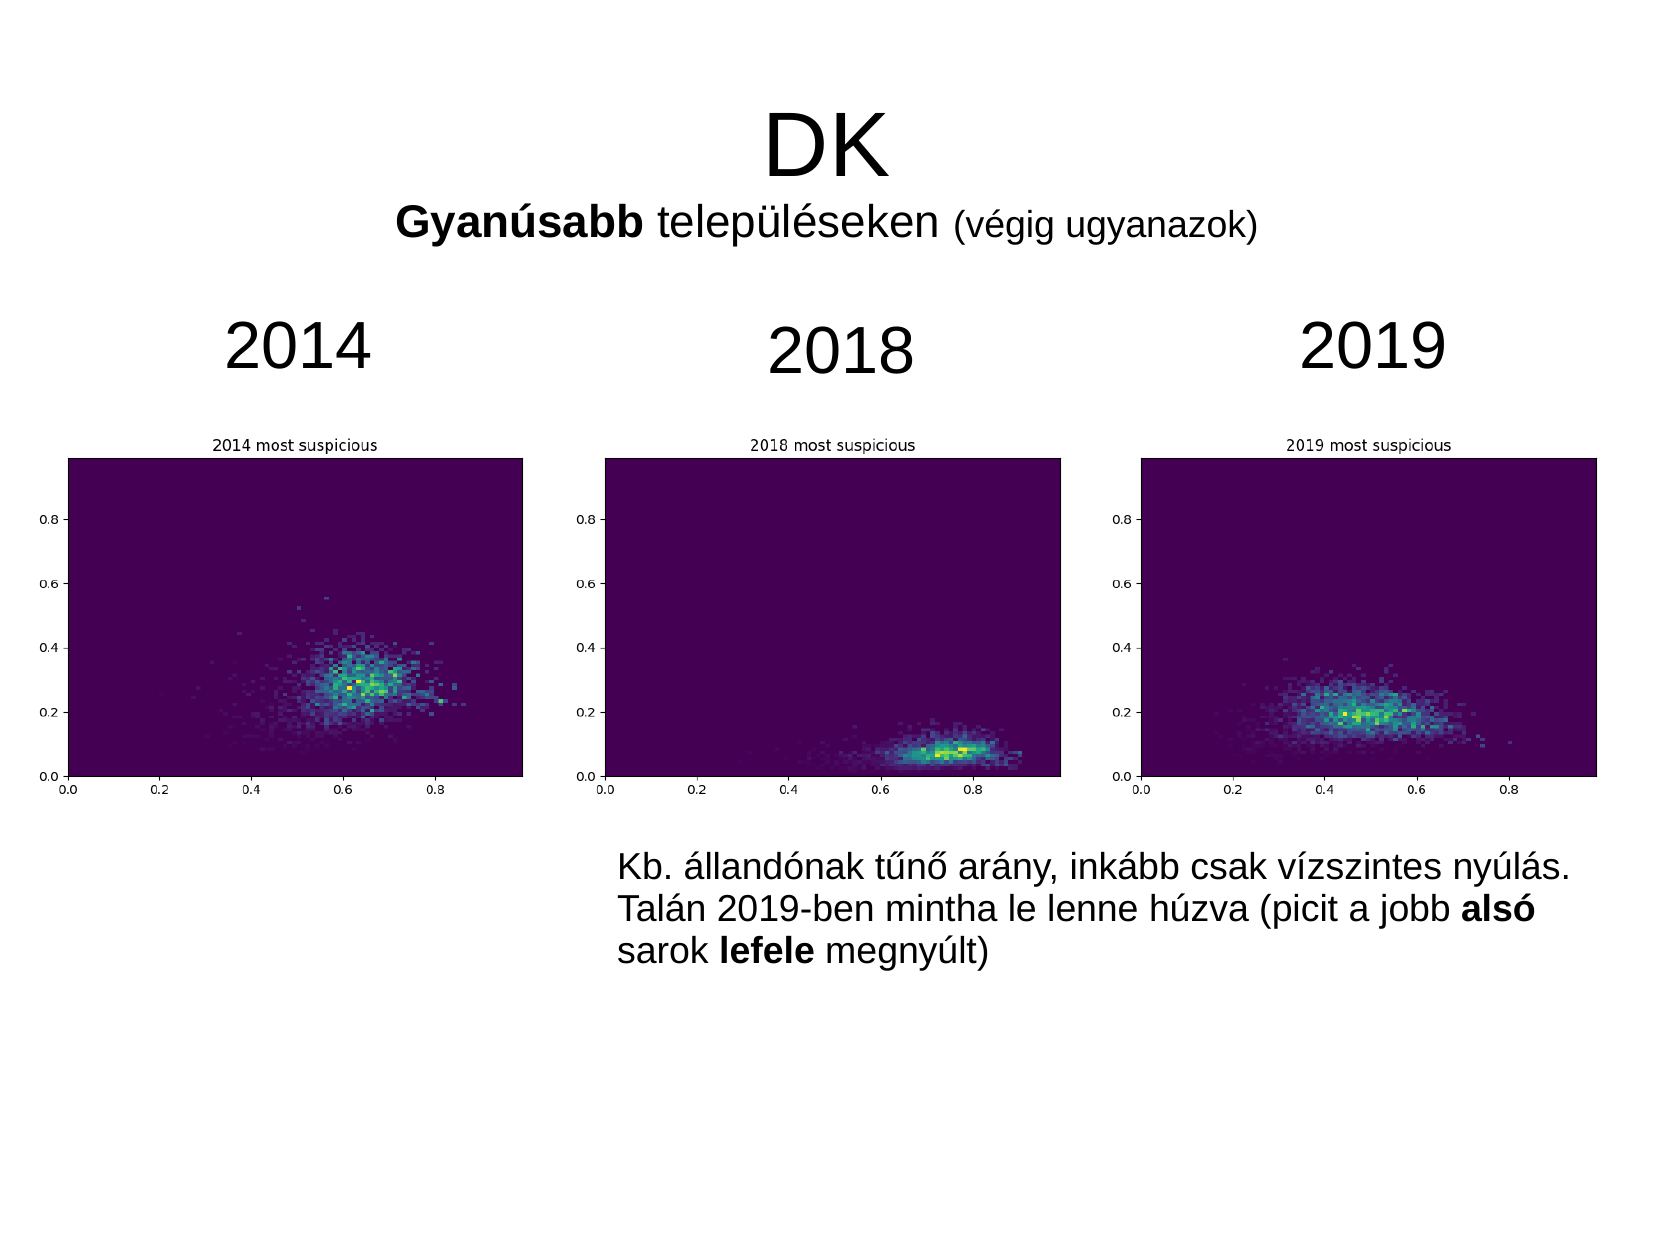

# DK Gyanúsabb településeken (végig ugyanazok)
2014
2019
2018
Kb. állandónak tűnő arány, inkább csak vízszintes nyúlás. Talán 2019-ben mintha le lenne húzva (picit a jobb alsó sarok lefele megnyúlt)